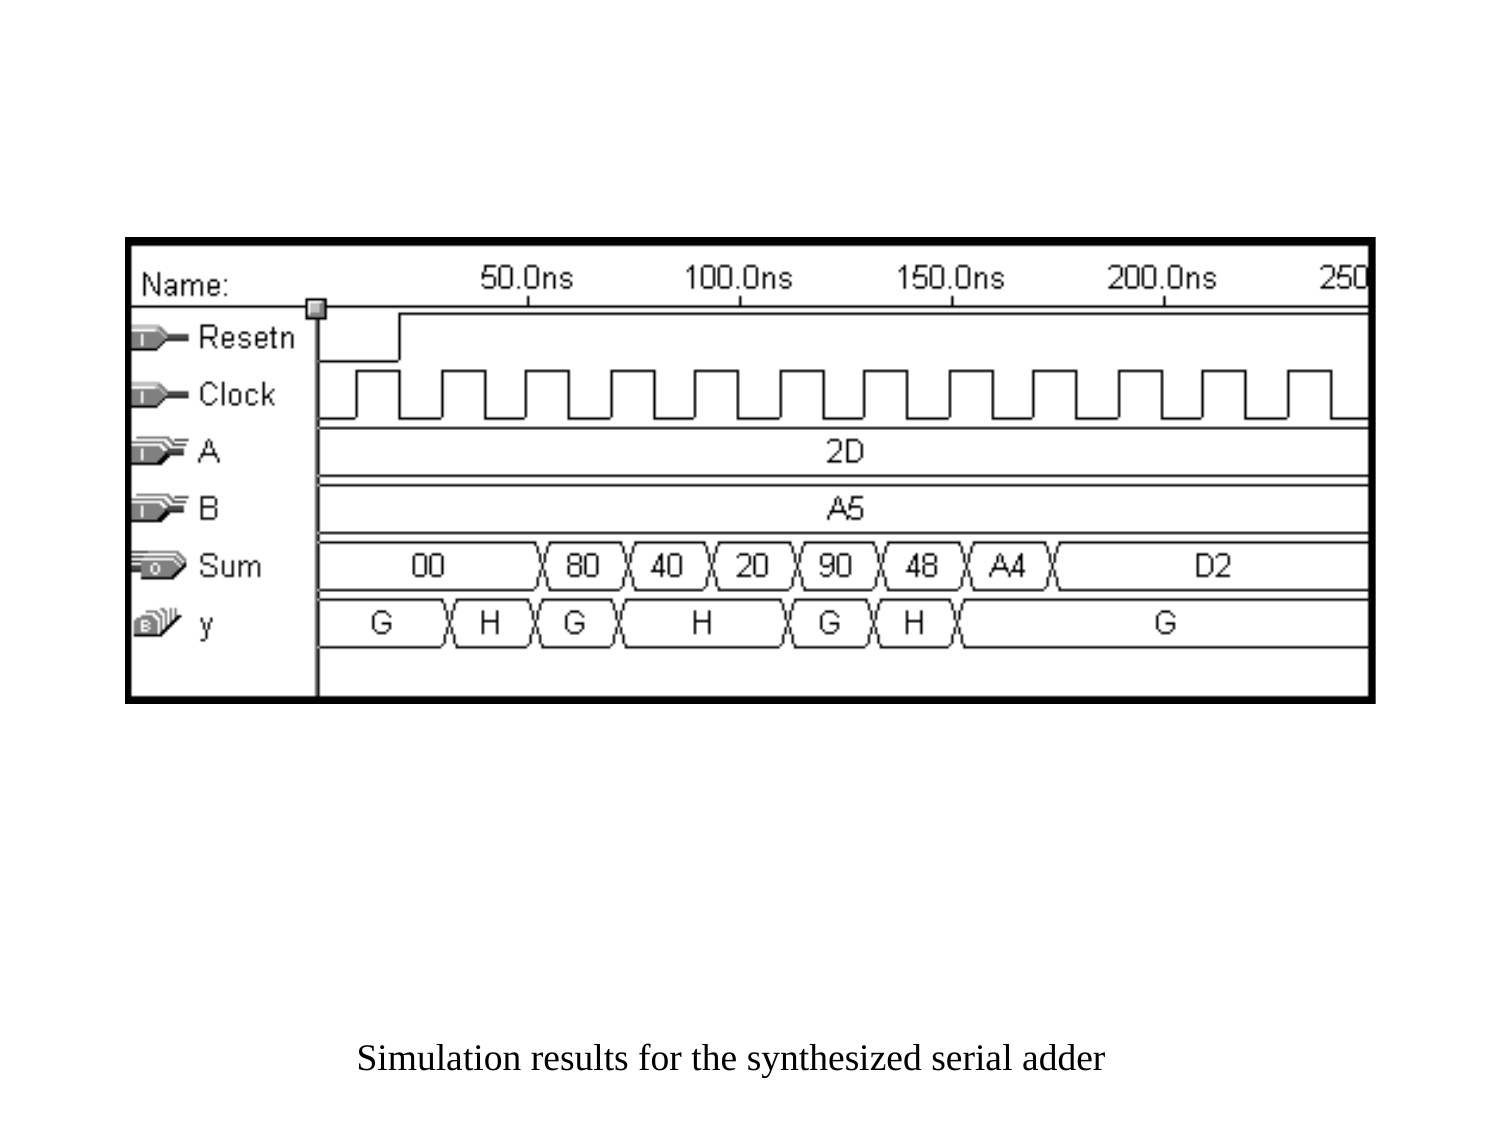

Simulation results for the synthesized serial adder